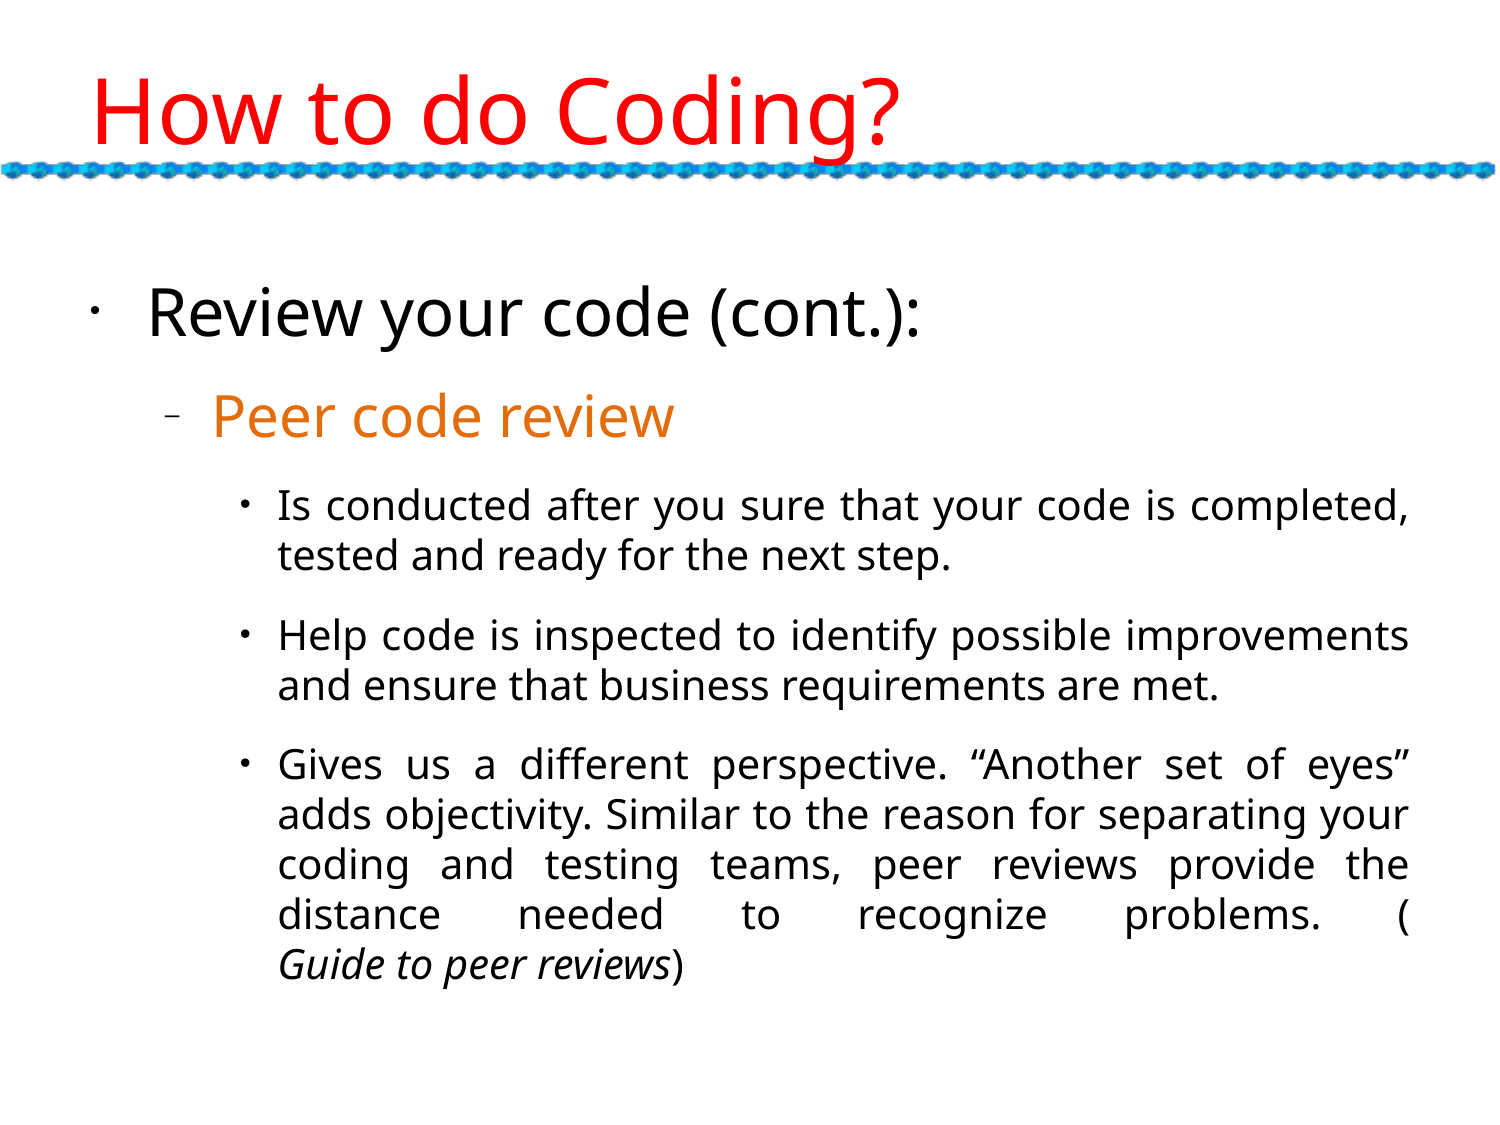

How to do Coding?
# Review your code (cont.):
Peer code review
Is conducted after you sure that your code is completed, tested and ready for the next step.
Help code is inspected to identify possible improvements and ensure that business requirements are met.
Gives us a different perspective. “Another set of eyes” adds objectivity. Similar to the reason for separating your coding and testing teams, peer reviews provide the distance needed to recognize problems. (Guide to peer reviews)